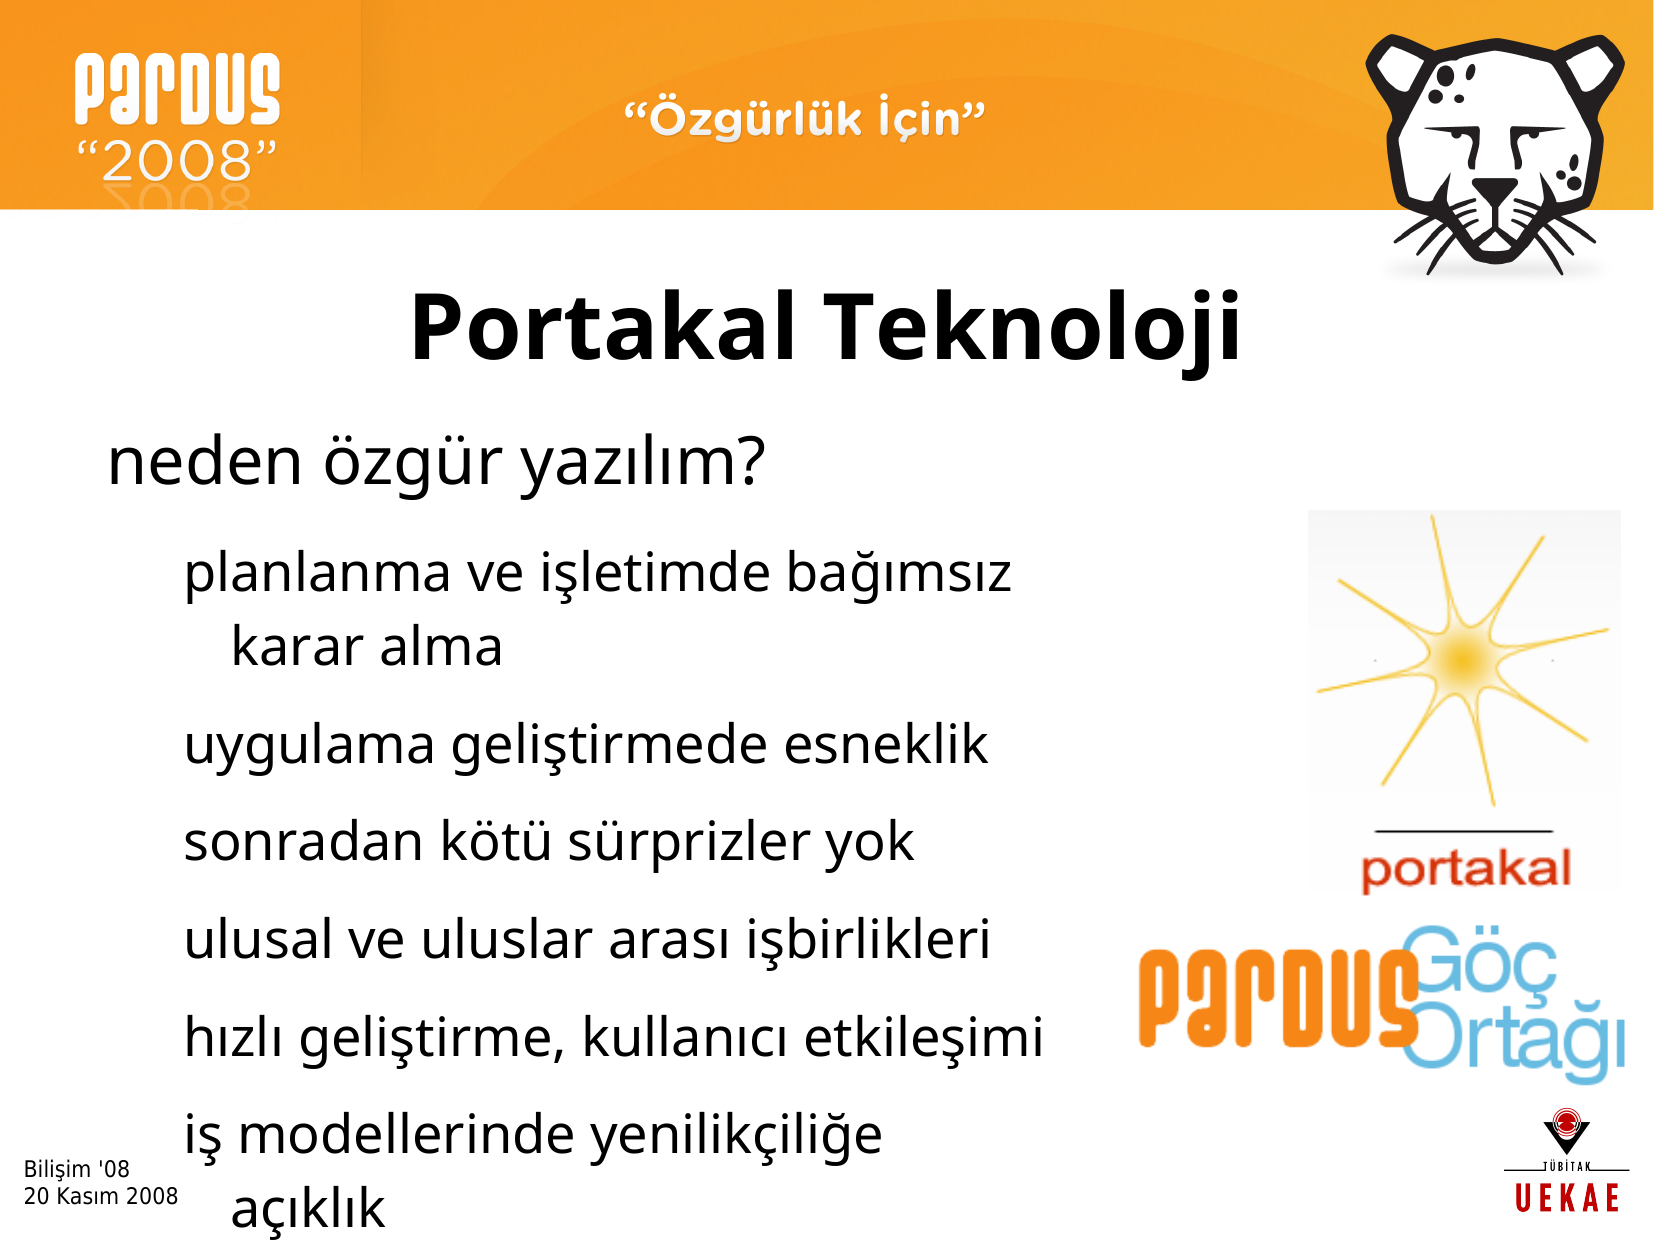

# Portakal Teknoloji
neden özgür yazılım?
planlanma ve işletimde bağımsız karar alma
uygulama geliştirmede esneklik
sonradan kötü sürprizler yok
ulusal ve uluslar arası işbirlikleri
hızlı geliştirme, kullanıcı etkileşimi
iş modellerinde yenilikçiliğe 		açıklık